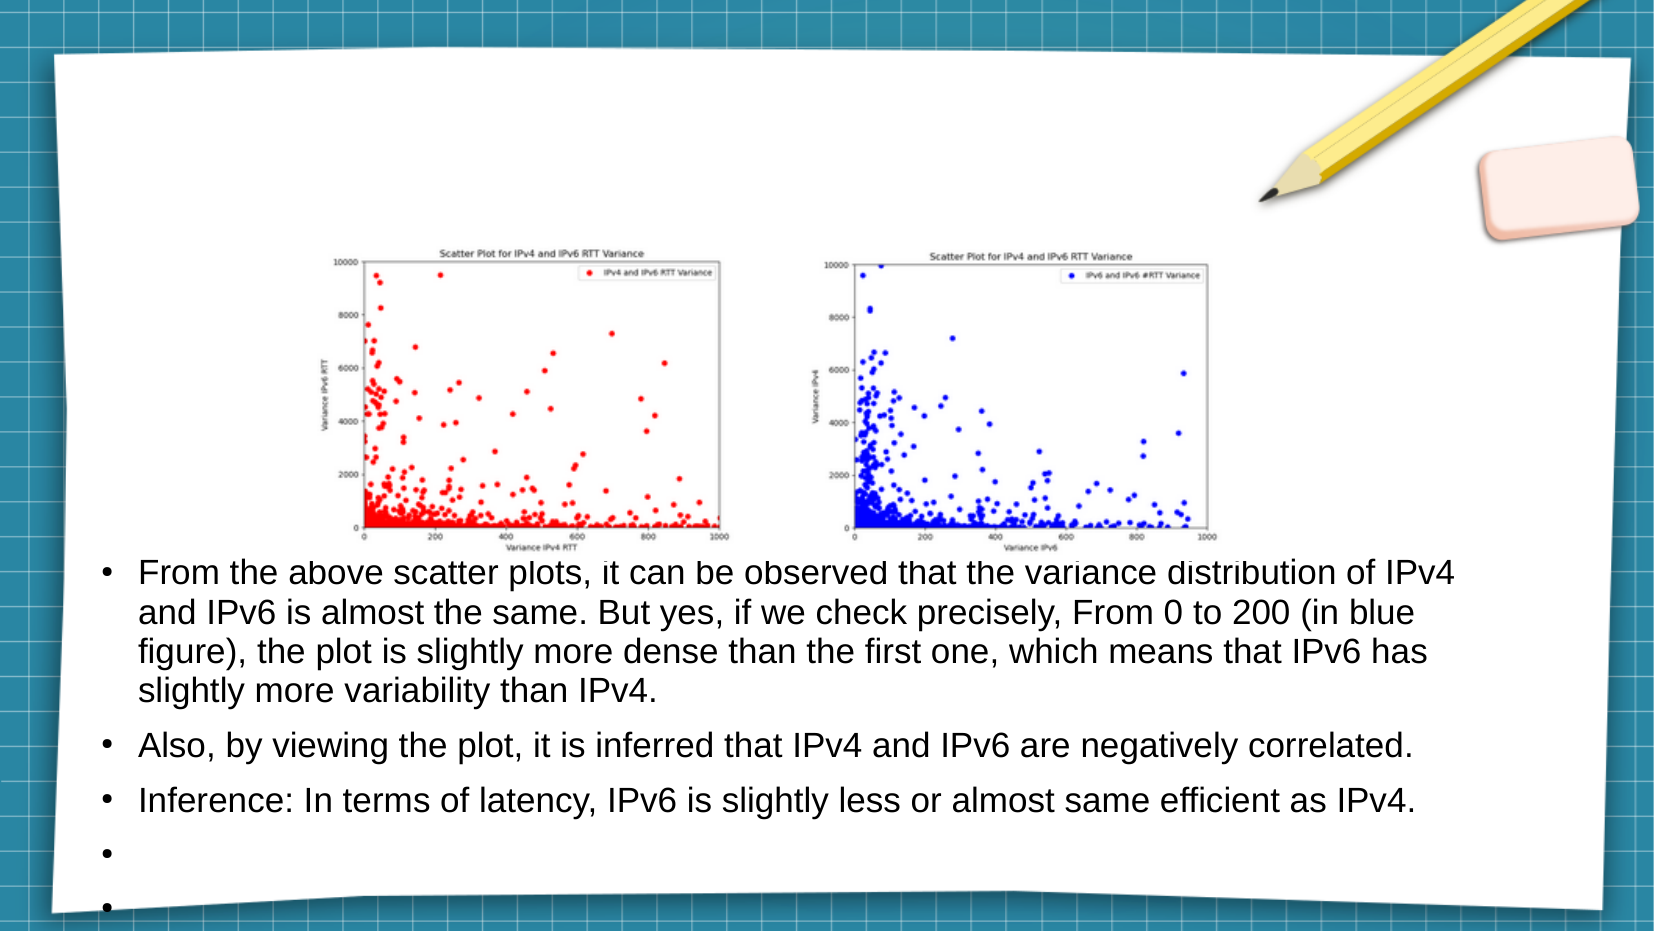

# From the above scatter plots, it can be observed that the variance distribution of IPv4 and IPv6 is almost the same. But yes, if we check precisely, From 0 to 200 (in blue figure), the plot is slightly more dense than the first one, which means that IPv6 has slightly more variability than IPv4.
Also, by viewing the plot, it is inferred that IPv4 and IPv6 are negatively correlated.
Inference: In terms of latency, IPv6 is slightly less or almost same efficient as IPv4.